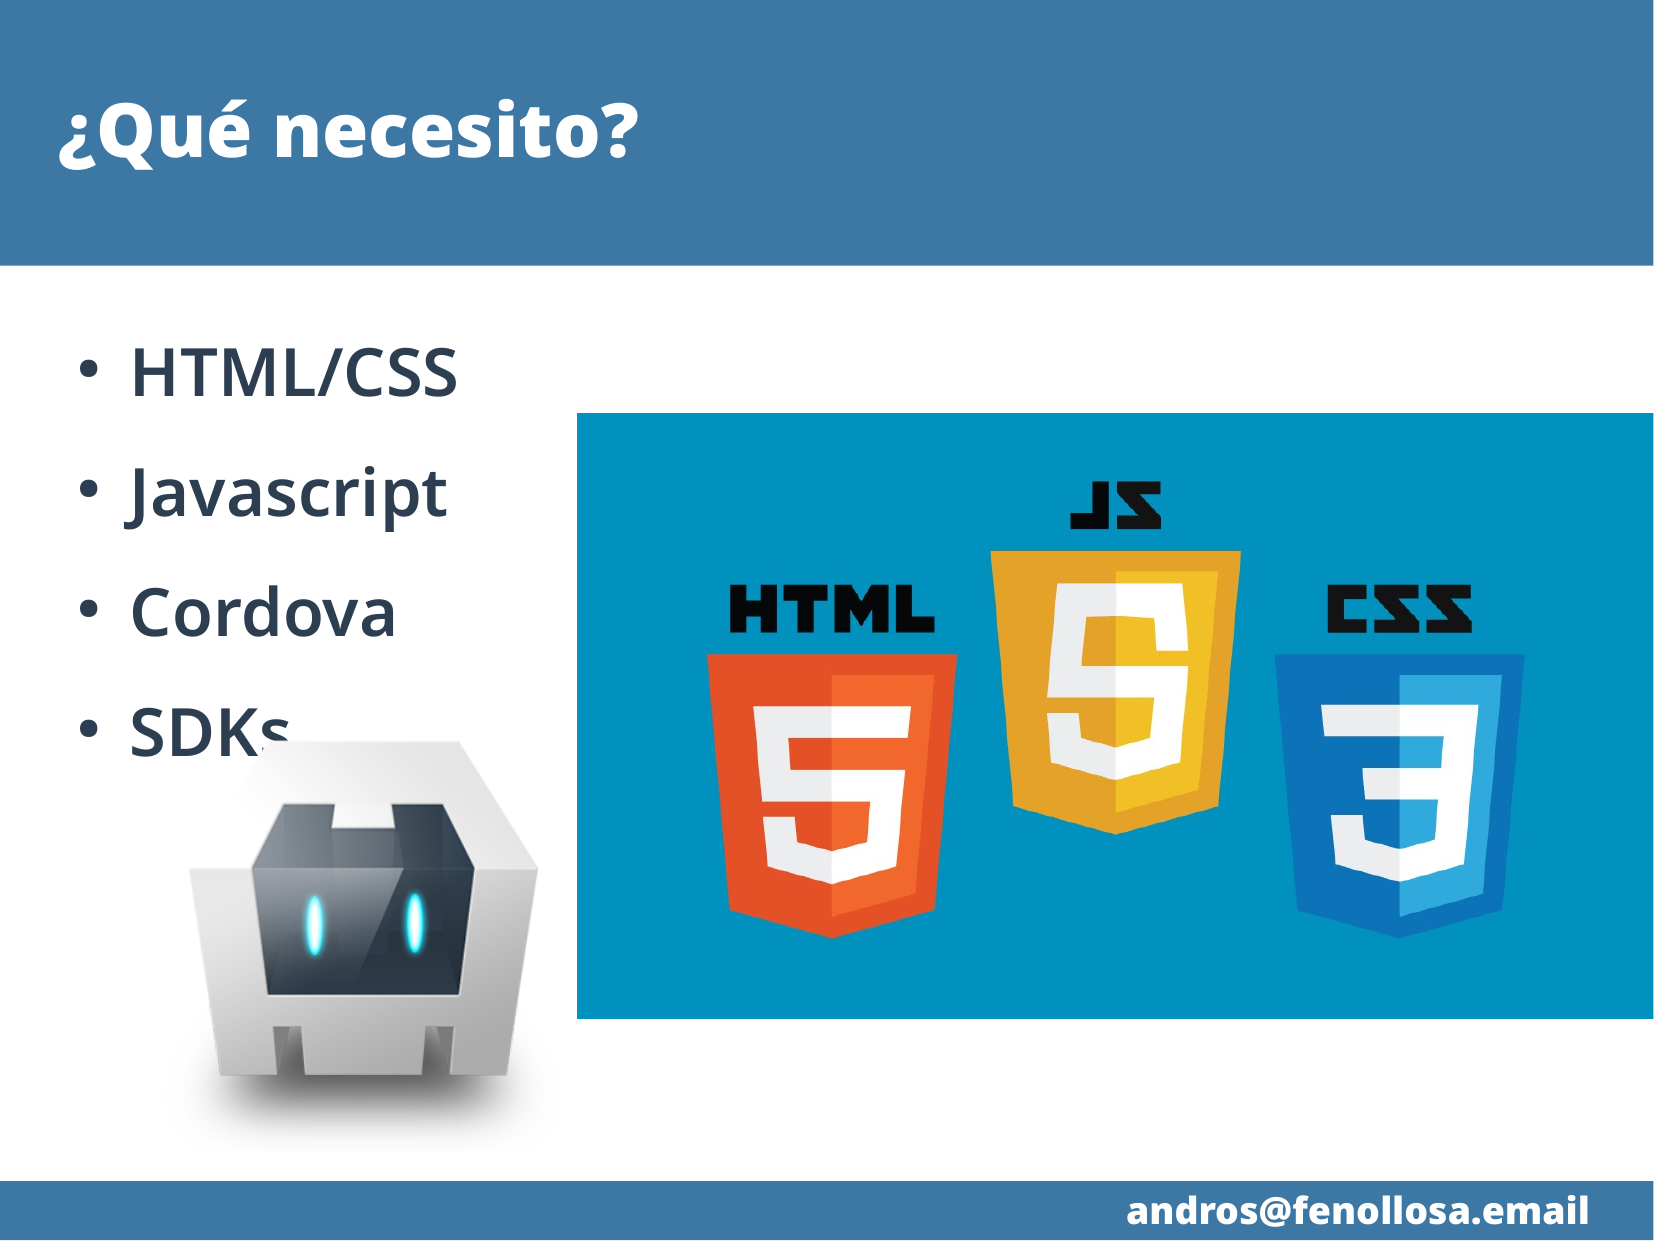

# ¿Qué necesito?
HTML/CSS
Javascript
Cordova
SDKs